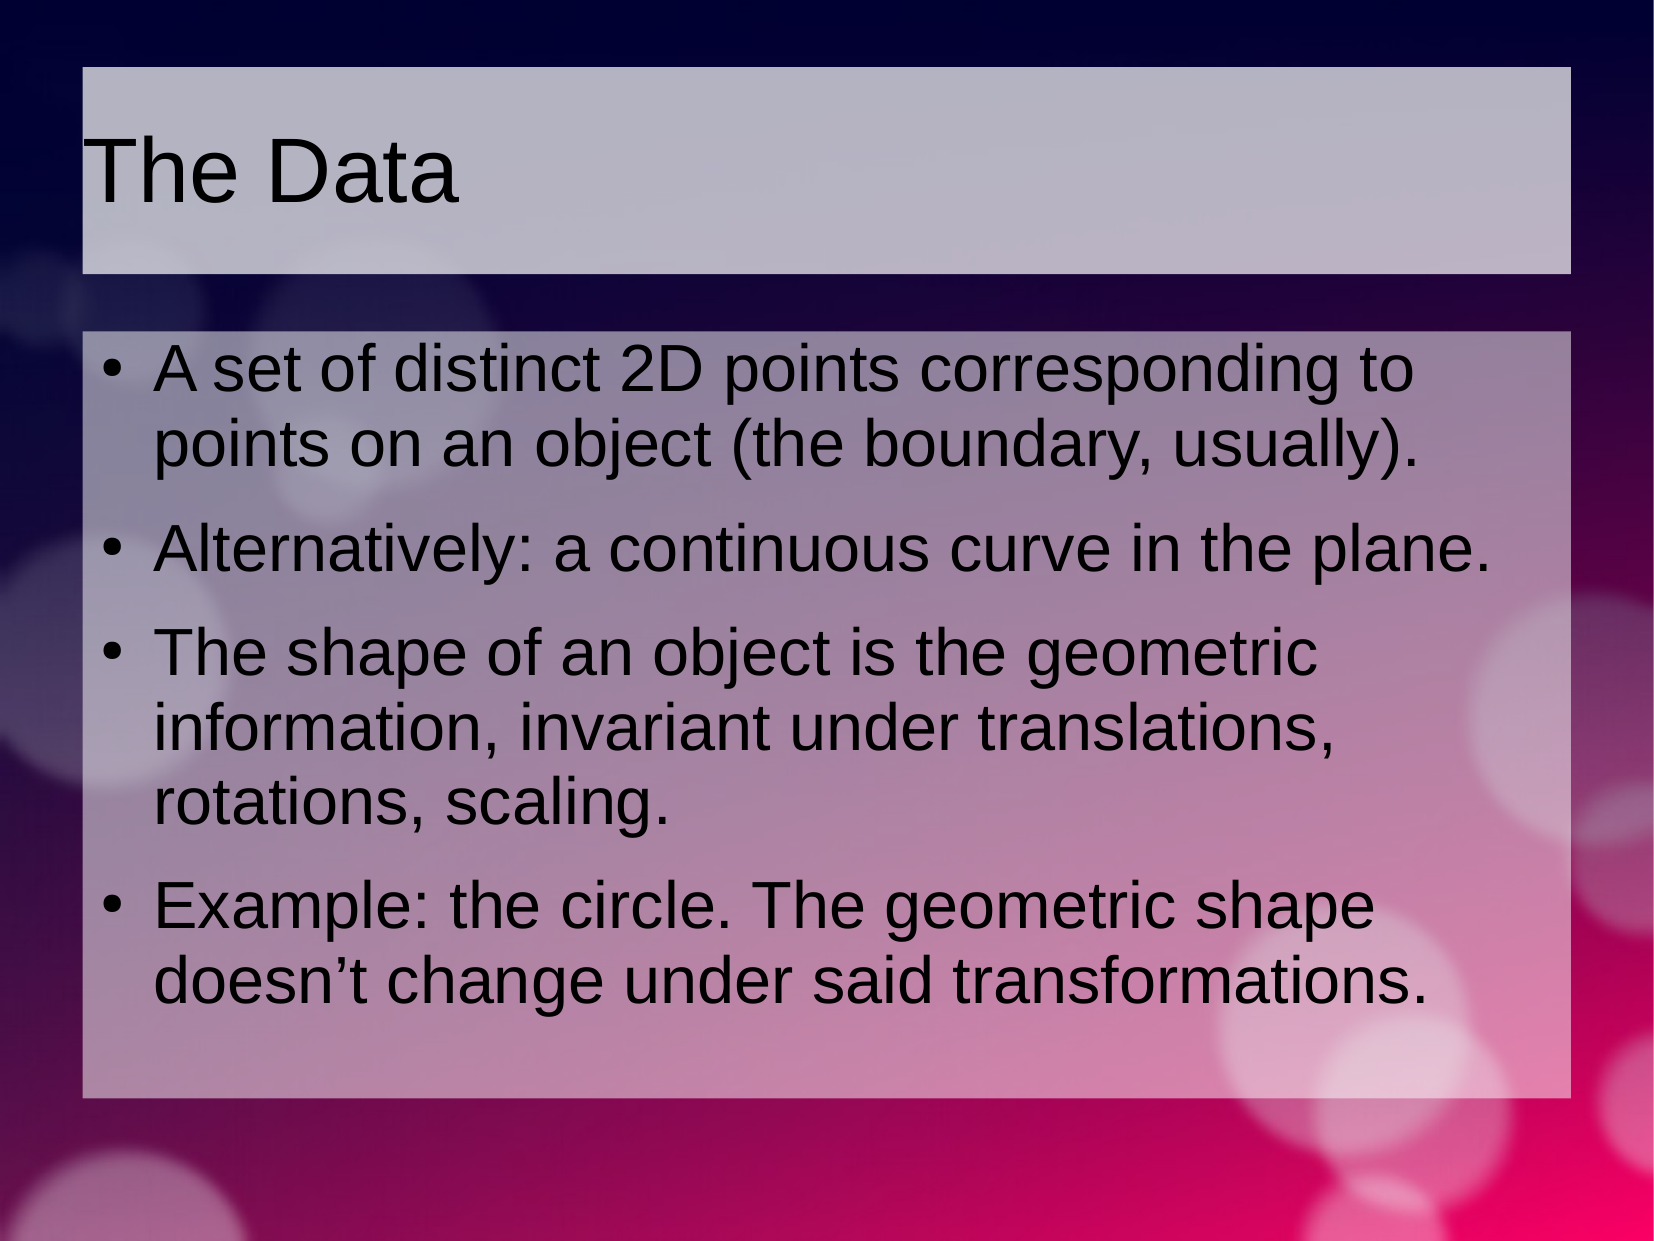

# The Data
A set of distinct 2D points corresponding to points on an object (the boundary, usually).
Alternatively: a continuous curve in the plane.
The shape of an object is the geometric information, invariant under translations, rotations, scaling.
Example: the circle. The geometric shape doesn’t change under said transformations.